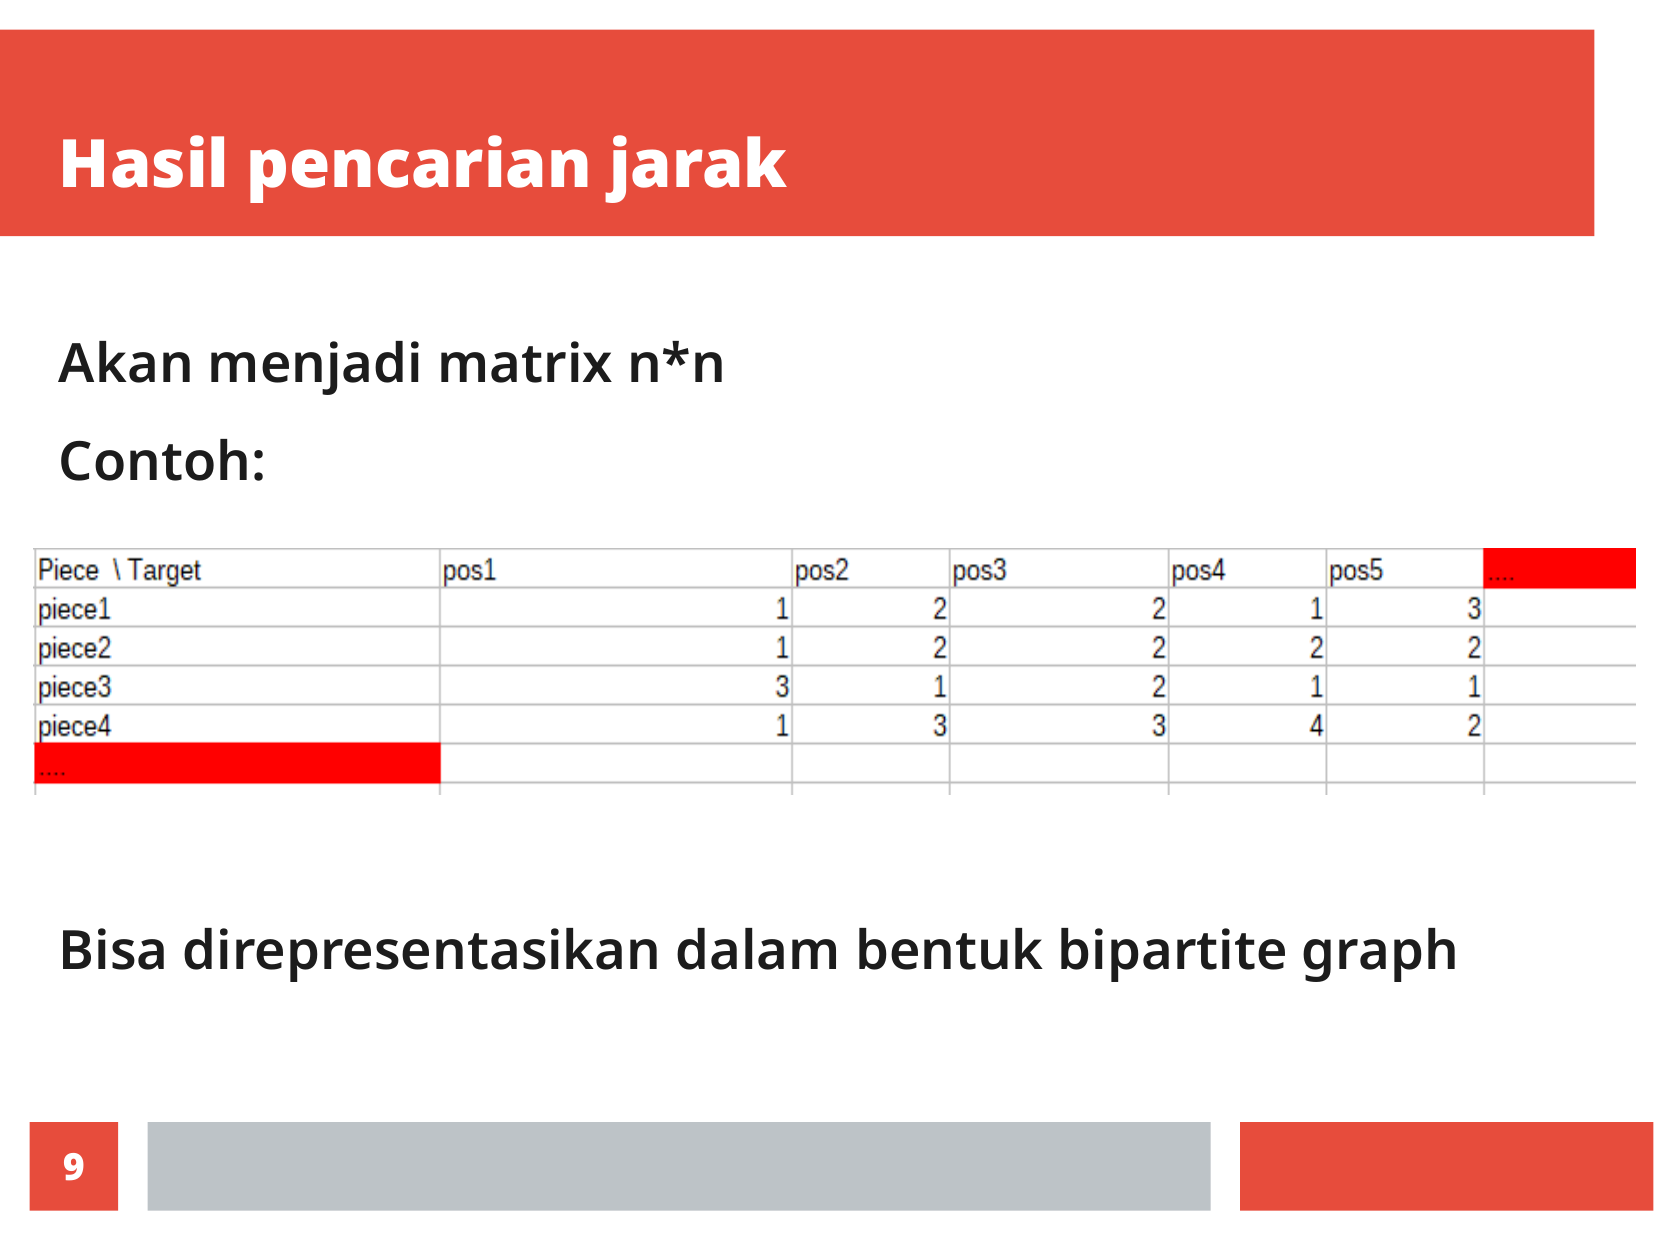

# Hasil pencarian jarak
Akan menjadi matrix n*n
Contoh:
Bisa direpresentasikan dalam bentuk bipartite graph
9